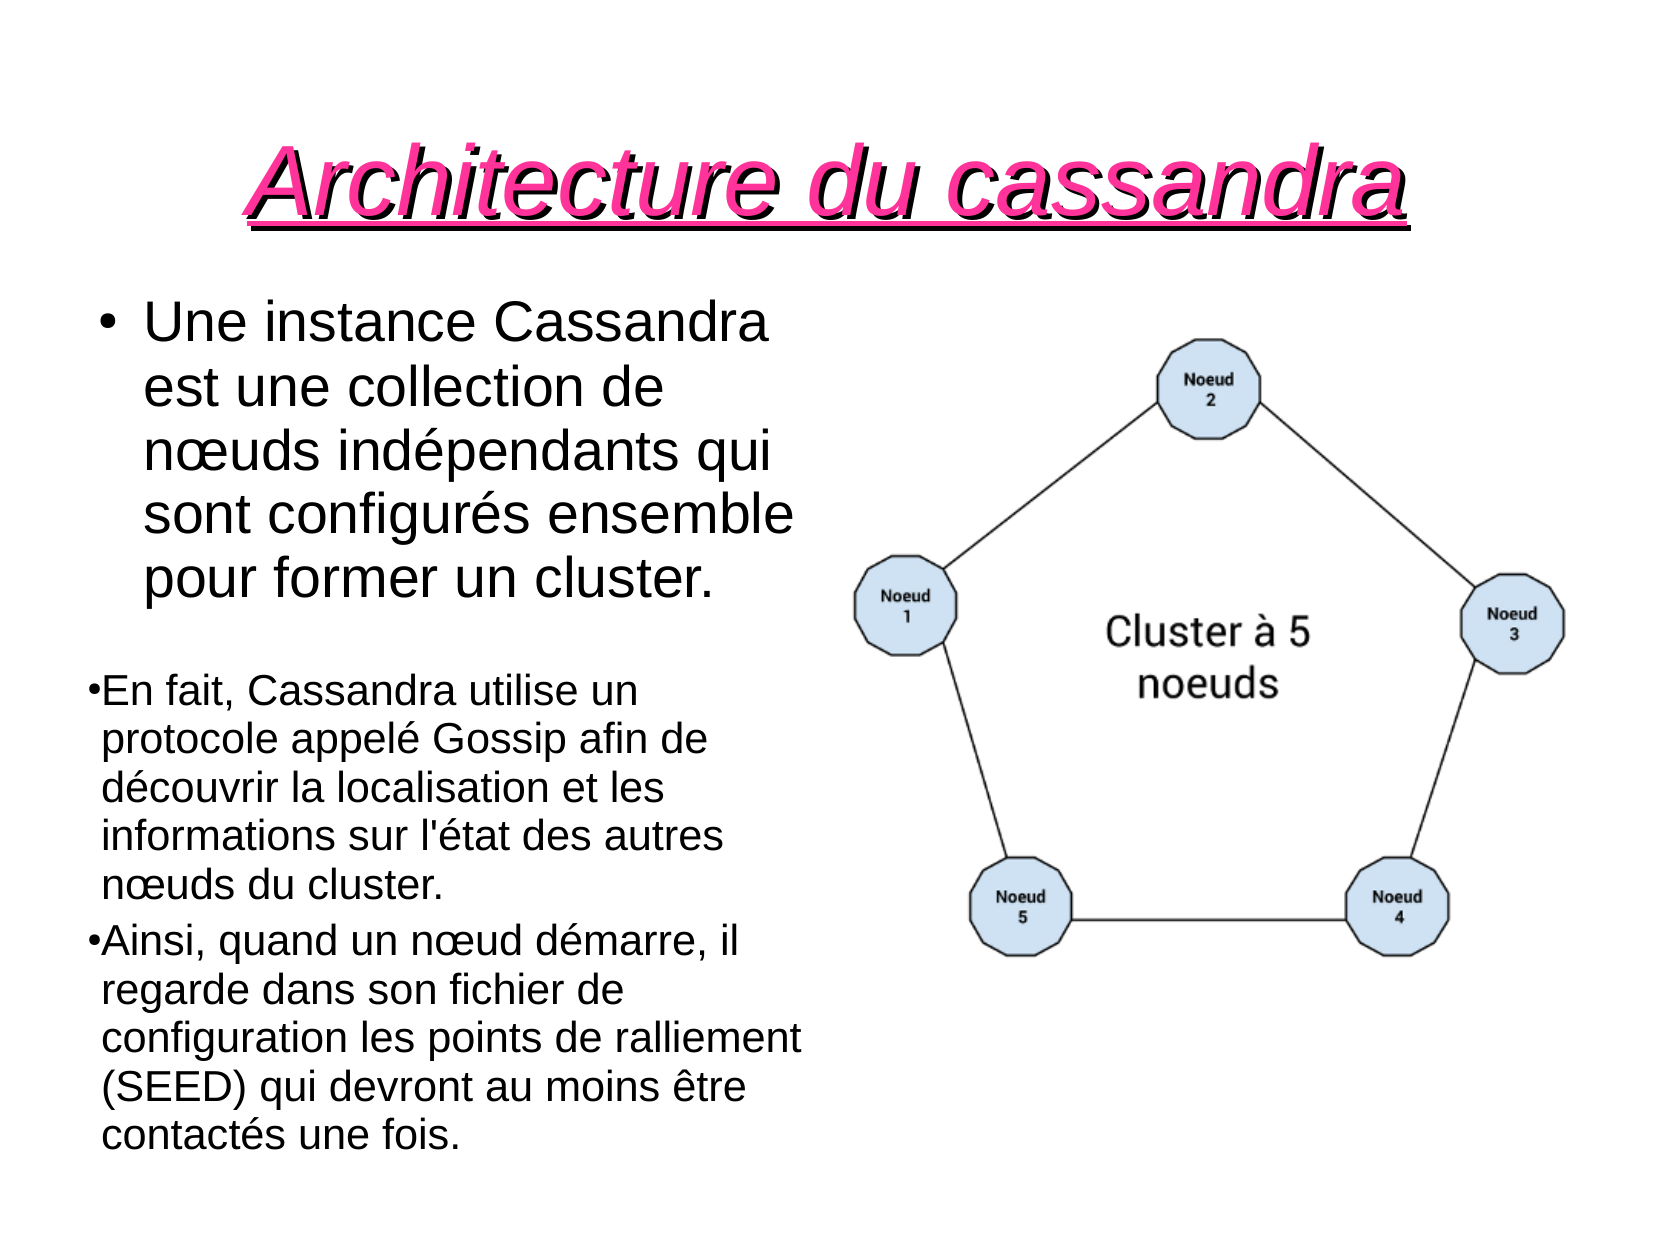

# Architecture du cassandra
Une instance Cassandra est une collection de nœuds indépendants qui sont configurés ensemble pour former un cluster.
En fait, Cassandra utilise un protocole appelé Gossip afin de découvrir la localisation et les informations sur l'état des autres nœuds du cluster.
Ainsi, quand un nœud démarre, il regarde dans son fichier de configuration les points de ralliement (SEED) qui devront au moins être contactés une fois.